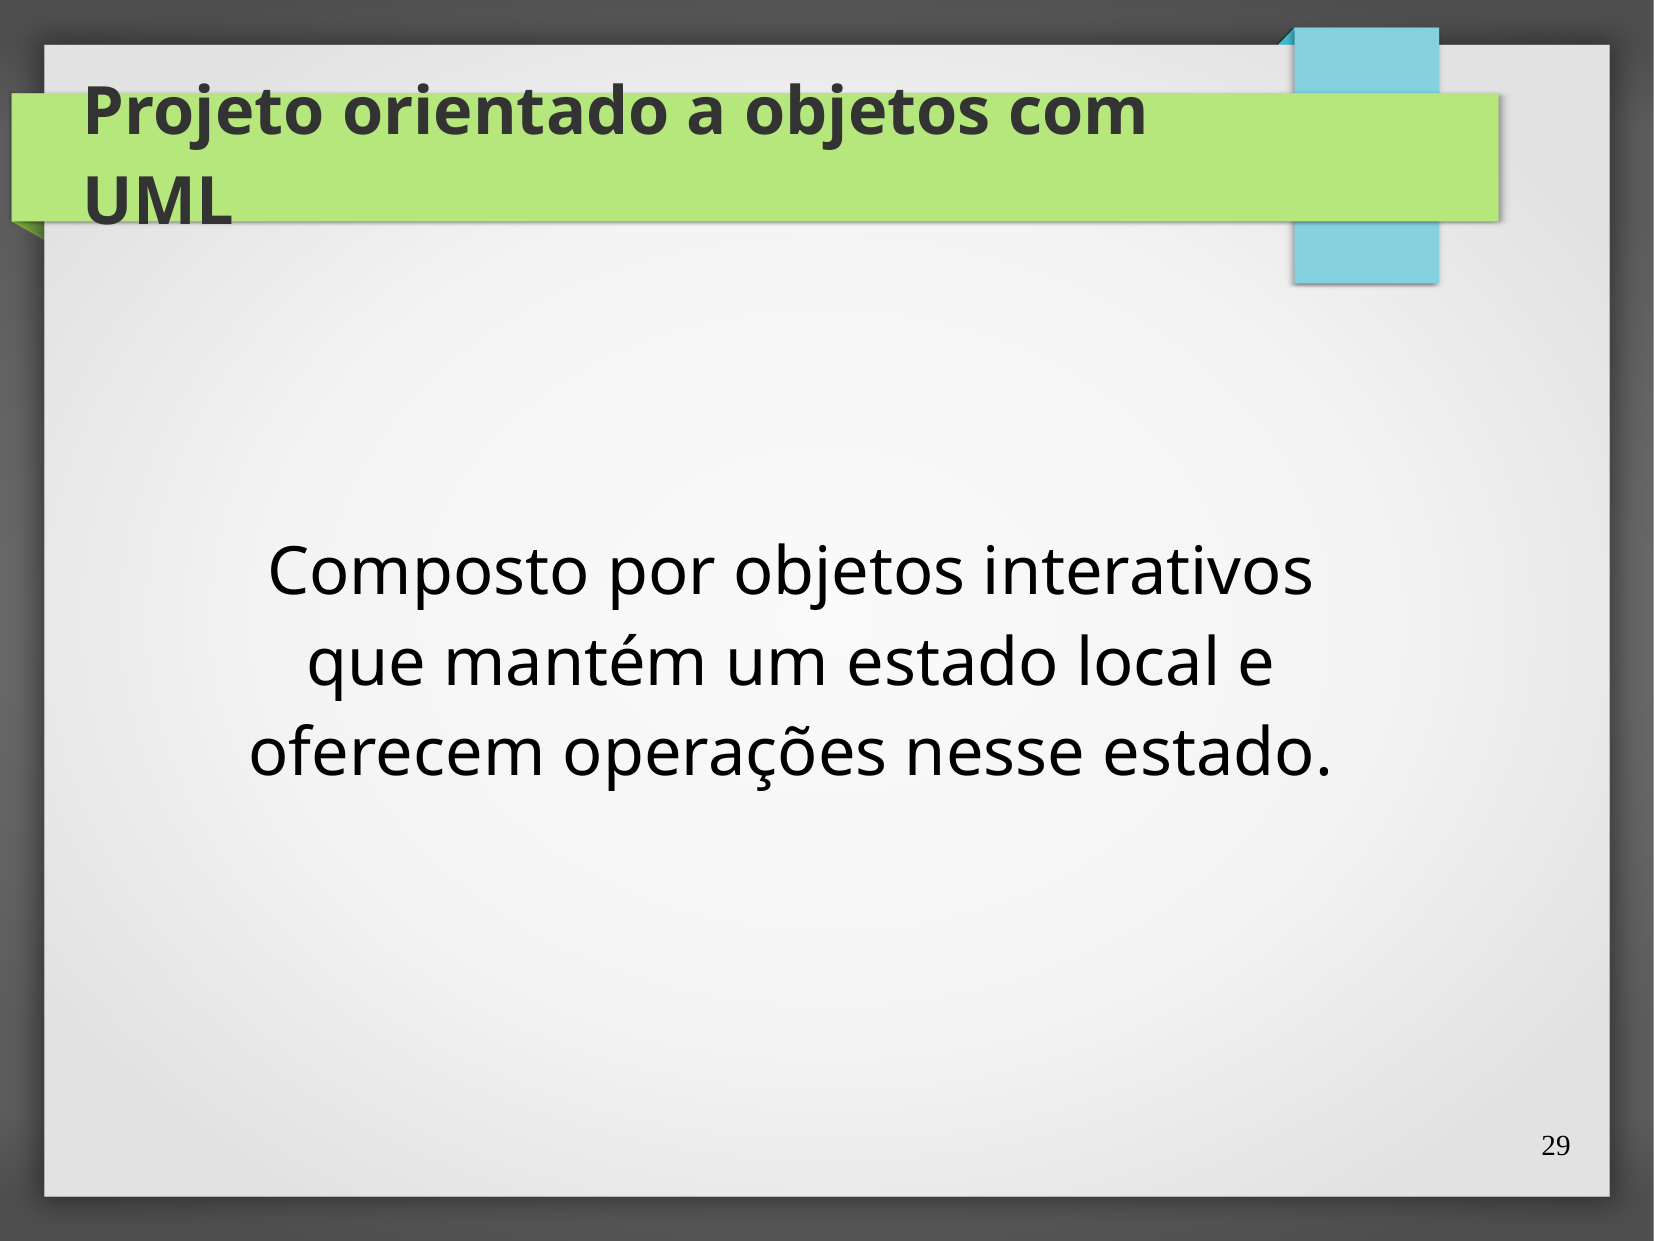

# Projeto orientado a objetos com UML
Composto por objetos interativos que mantém um estado local e oferecem operações nesse estado.
29